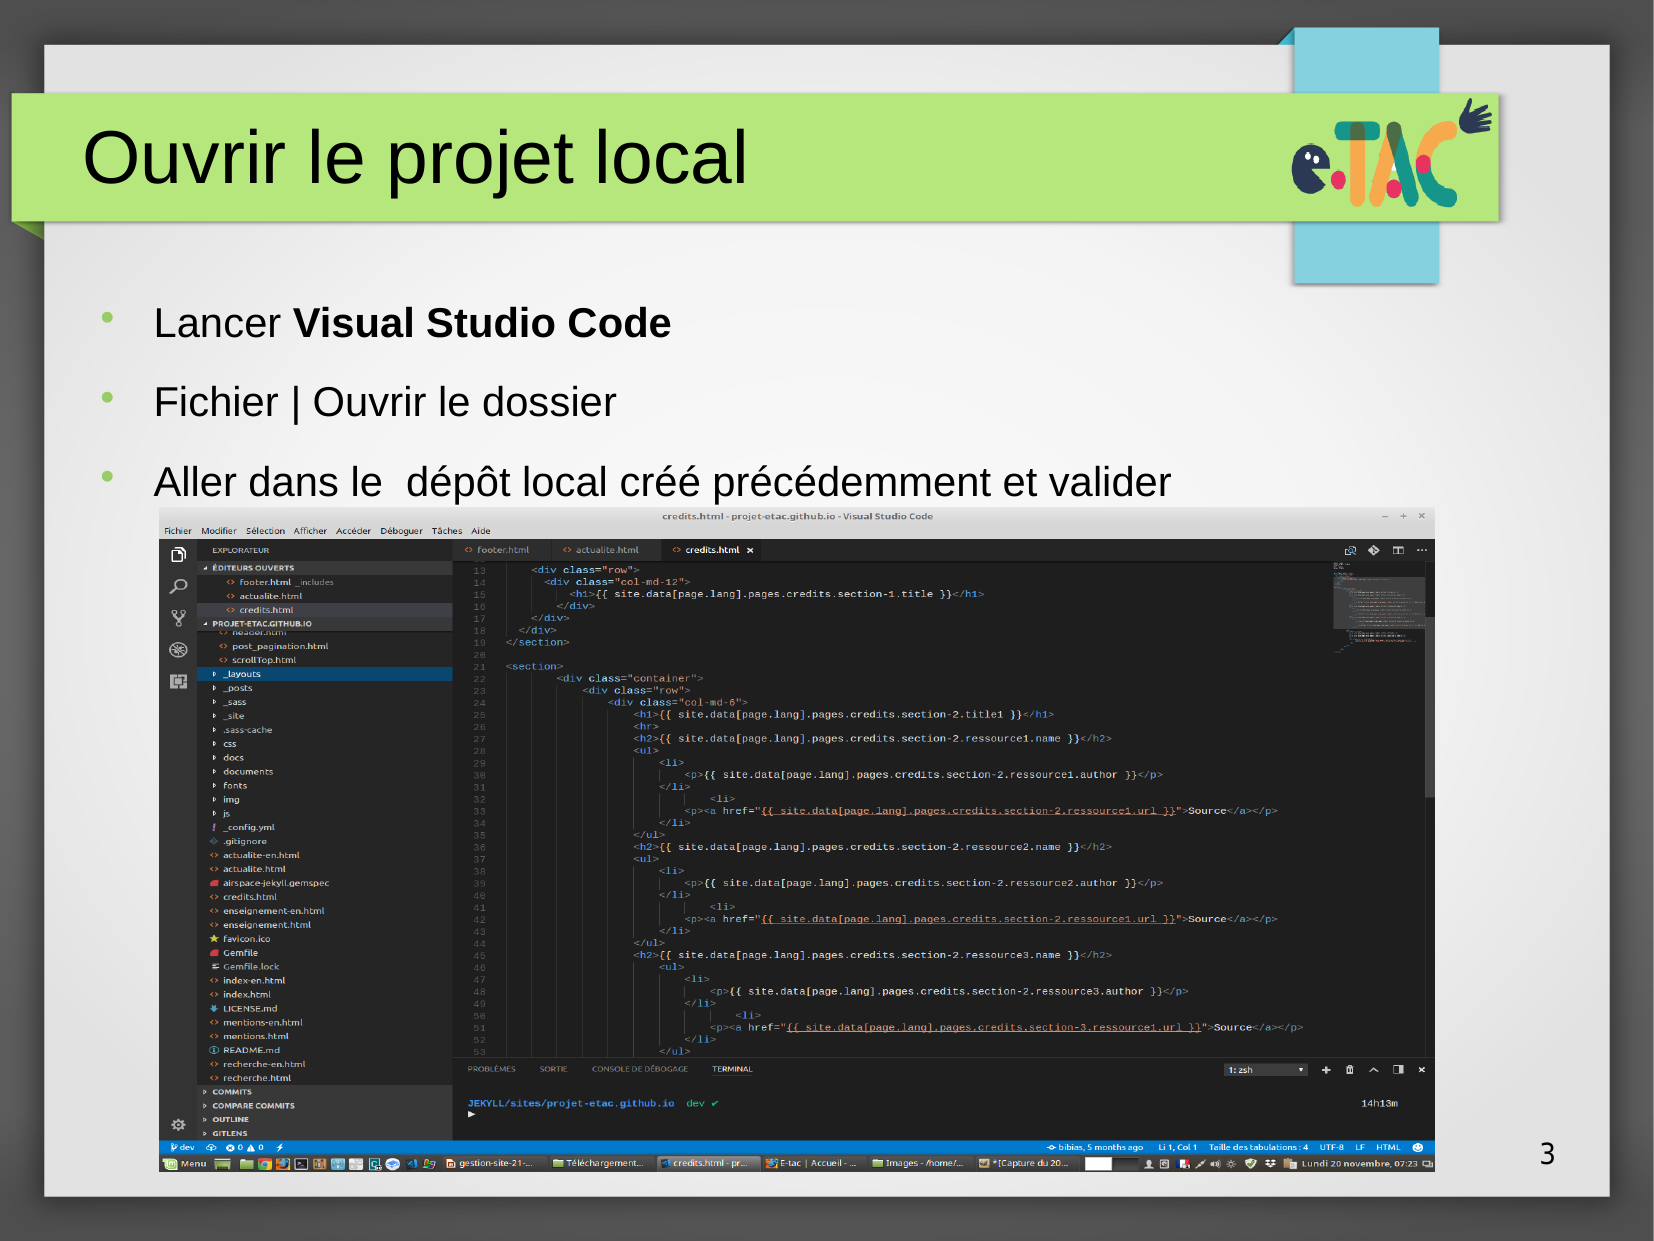

Ouvrir le projet local
Lancer Visual Studio Code
Fichier | Ouvrir le dossier
Aller dans le dépôt local créé précédemment et valider